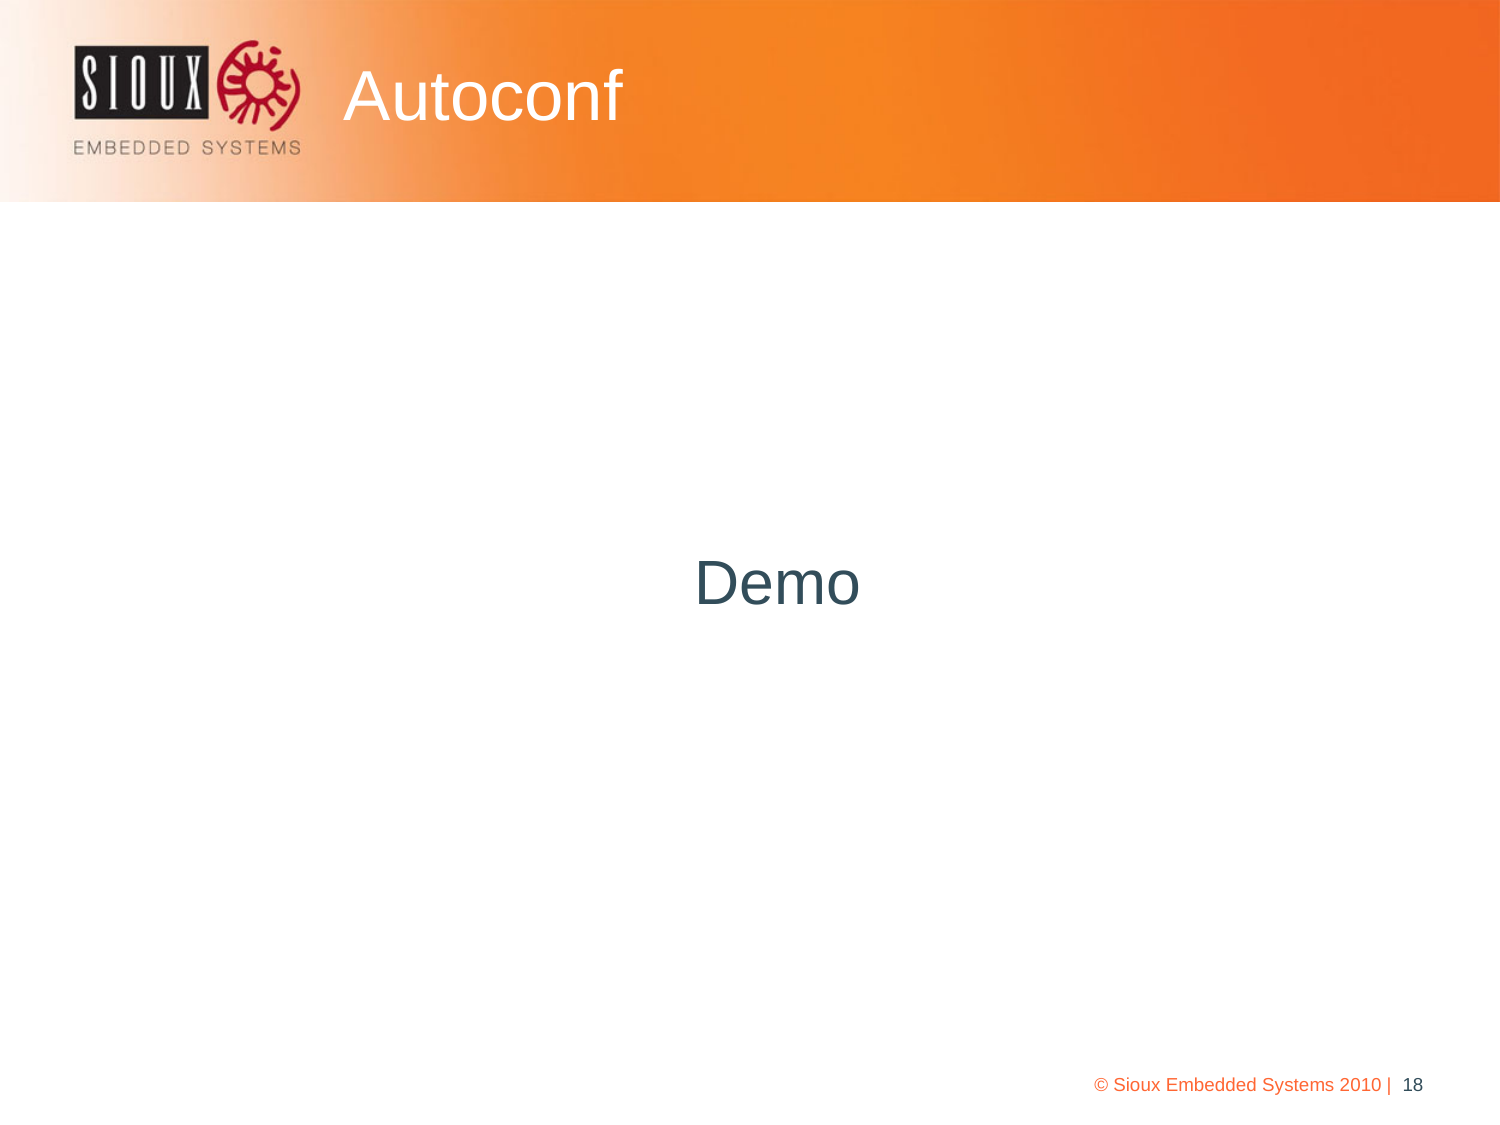

# Autoconf
Demo
18
© Sioux Embedded Systems 2010